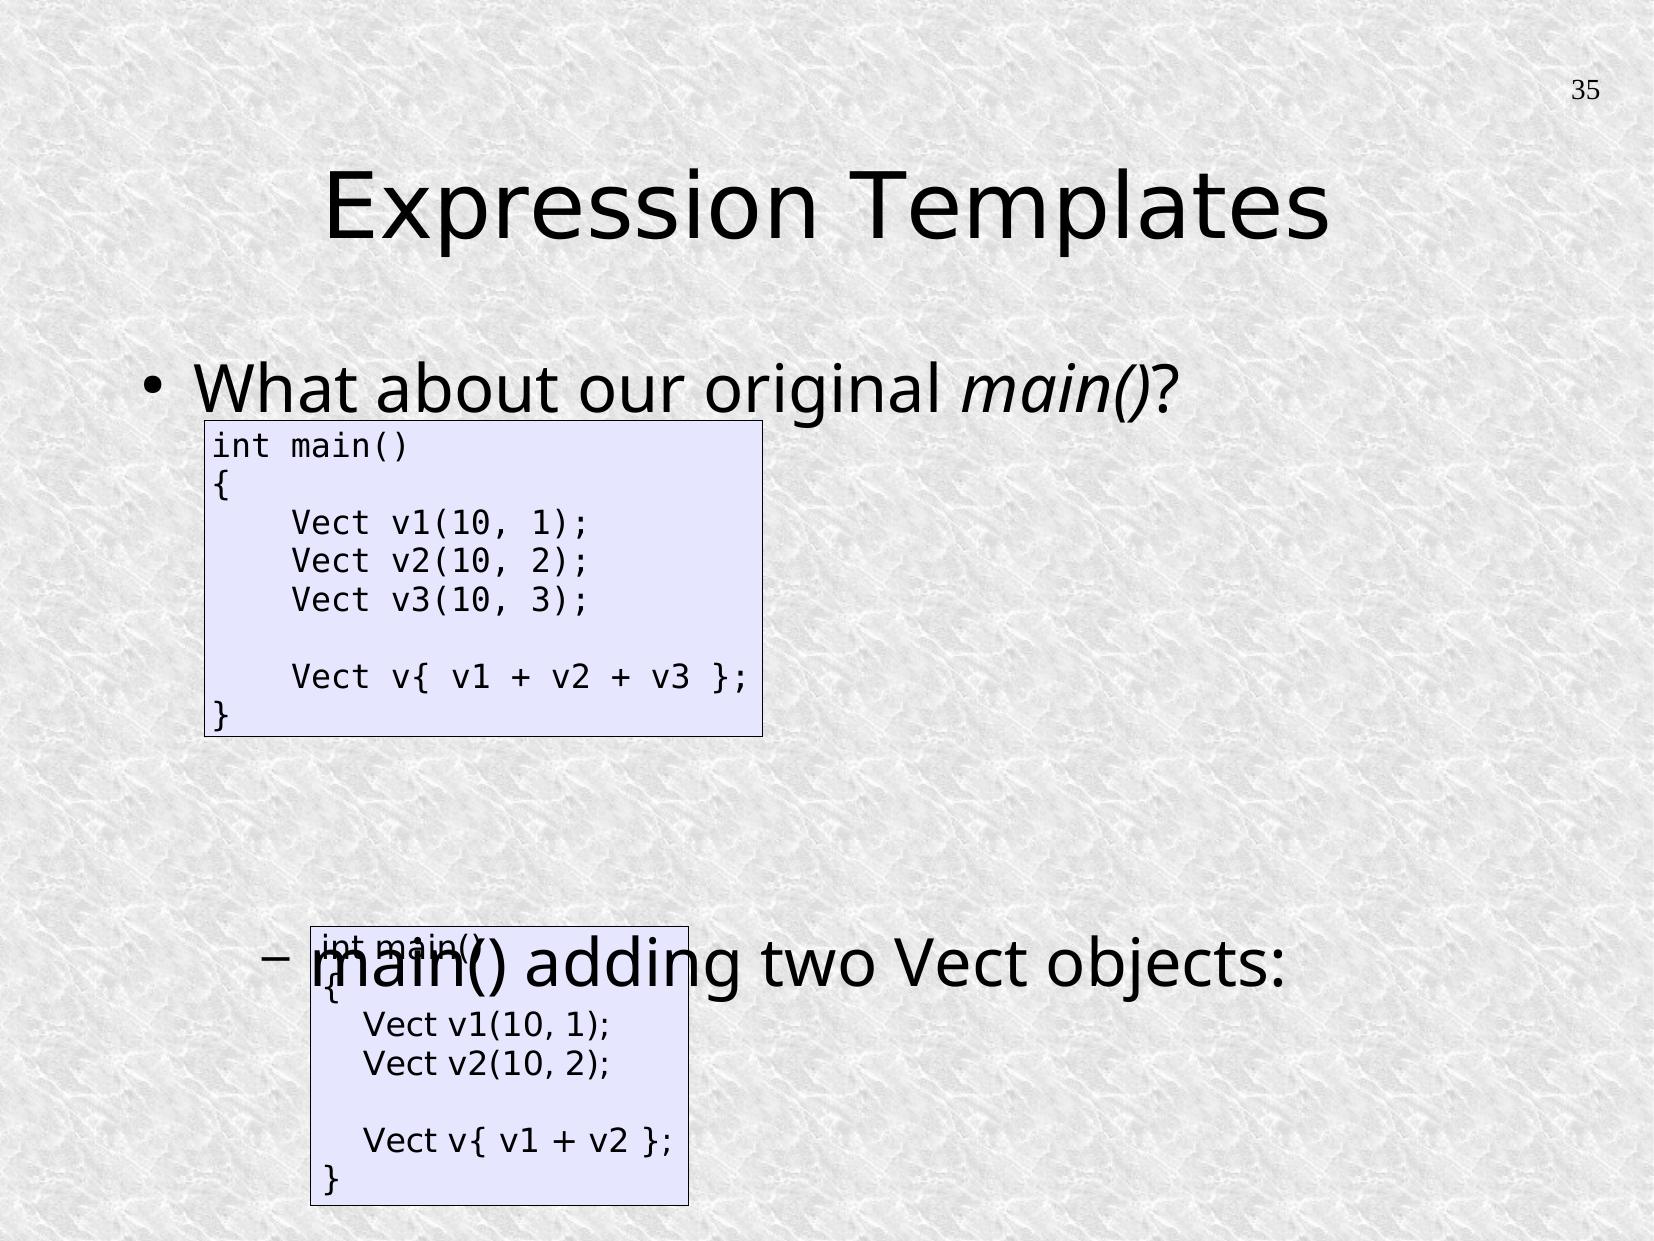

35
# Expression Templates
What about our original main()?
main() adding two Vect objects:
int main()
{
 Vect v1(10, 1);
 Vect v2(10, 2);
 Vect v3(10, 3);
 Vect v{ v1 + v2 + v3 };
}
int main()
{
 Vect v1(10, 1);
 Vect v2(10, 2);
 Vect v{ v1 + v2 };
}